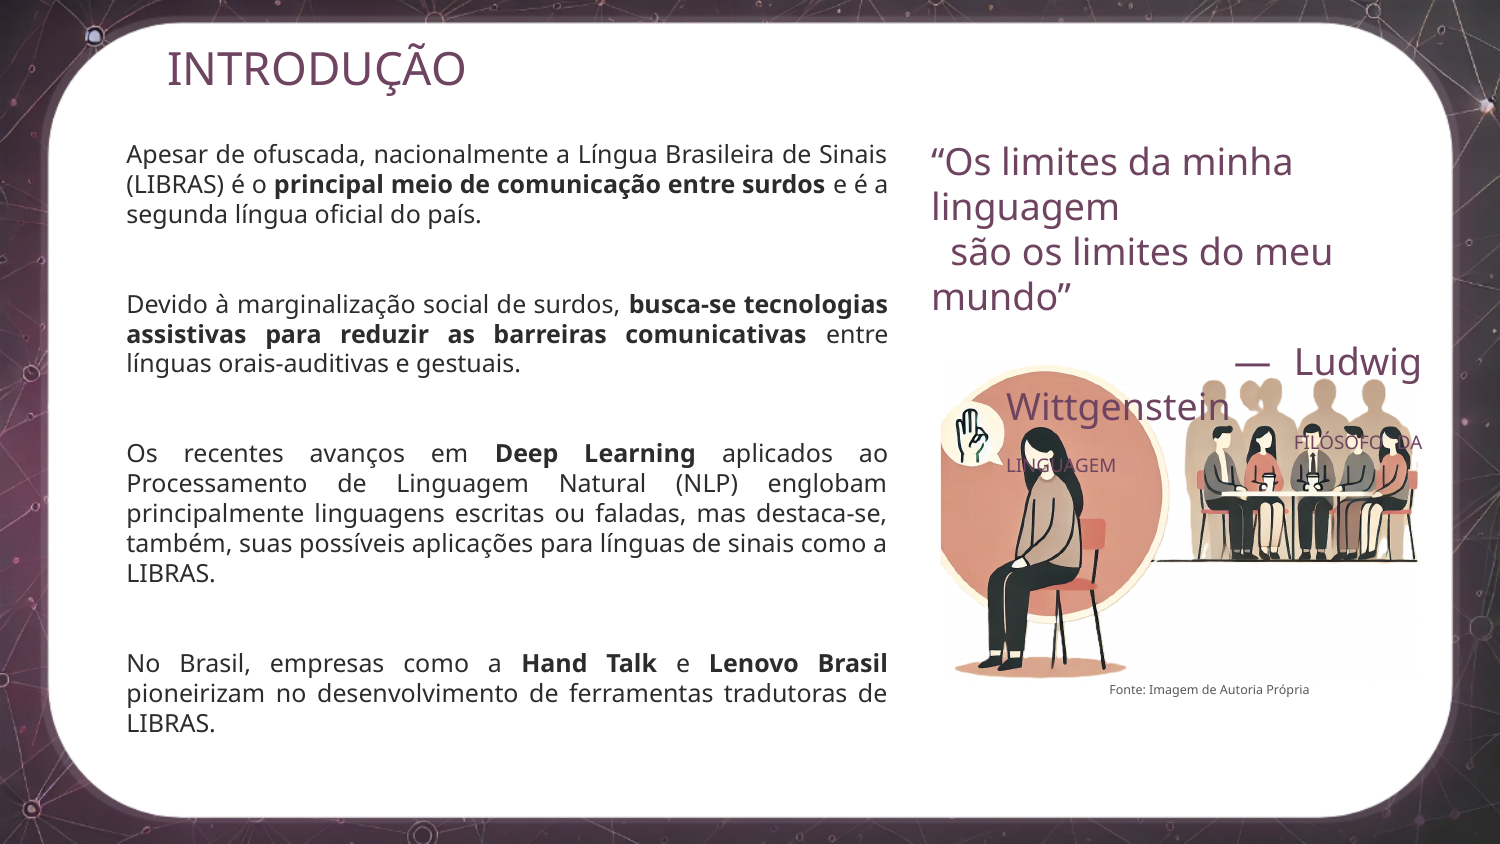

INTRODUÇÃO
Apesar de ofuscada, nacionalmente a Língua Brasileira de Sinais (LIBRAS) é o principal meio de comunicação entre surdos e é a segunda língua oficial do país.
Devido à marginalização social de surdos, busca-se tecnologias assistivas para reduzir as barreiras comunicativas entre línguas orais-auditivas e gestuais.
Os recentes avanços em Deep Learning aplicados ao Processamento de Linguagem Natural (NLP) englobam principalmente linguagens escritas ou faladas, mas destaca-se, também, suas possíveis aplicações para línguas de sinais como a LIBRAS.
No Brasil, empresas como a Hand Talk e Lenovo Brasil pioneirizam no desenvolvimento de ferramentas tradutoras de LIBRAS.
“Os limites da minha linguagem
 são os limites do meu mundo”
 — Ludwig Wittgenstein
	 FILÓSOFO DA LINGUAGEM
Fonte: Imagem de Autoria Própria